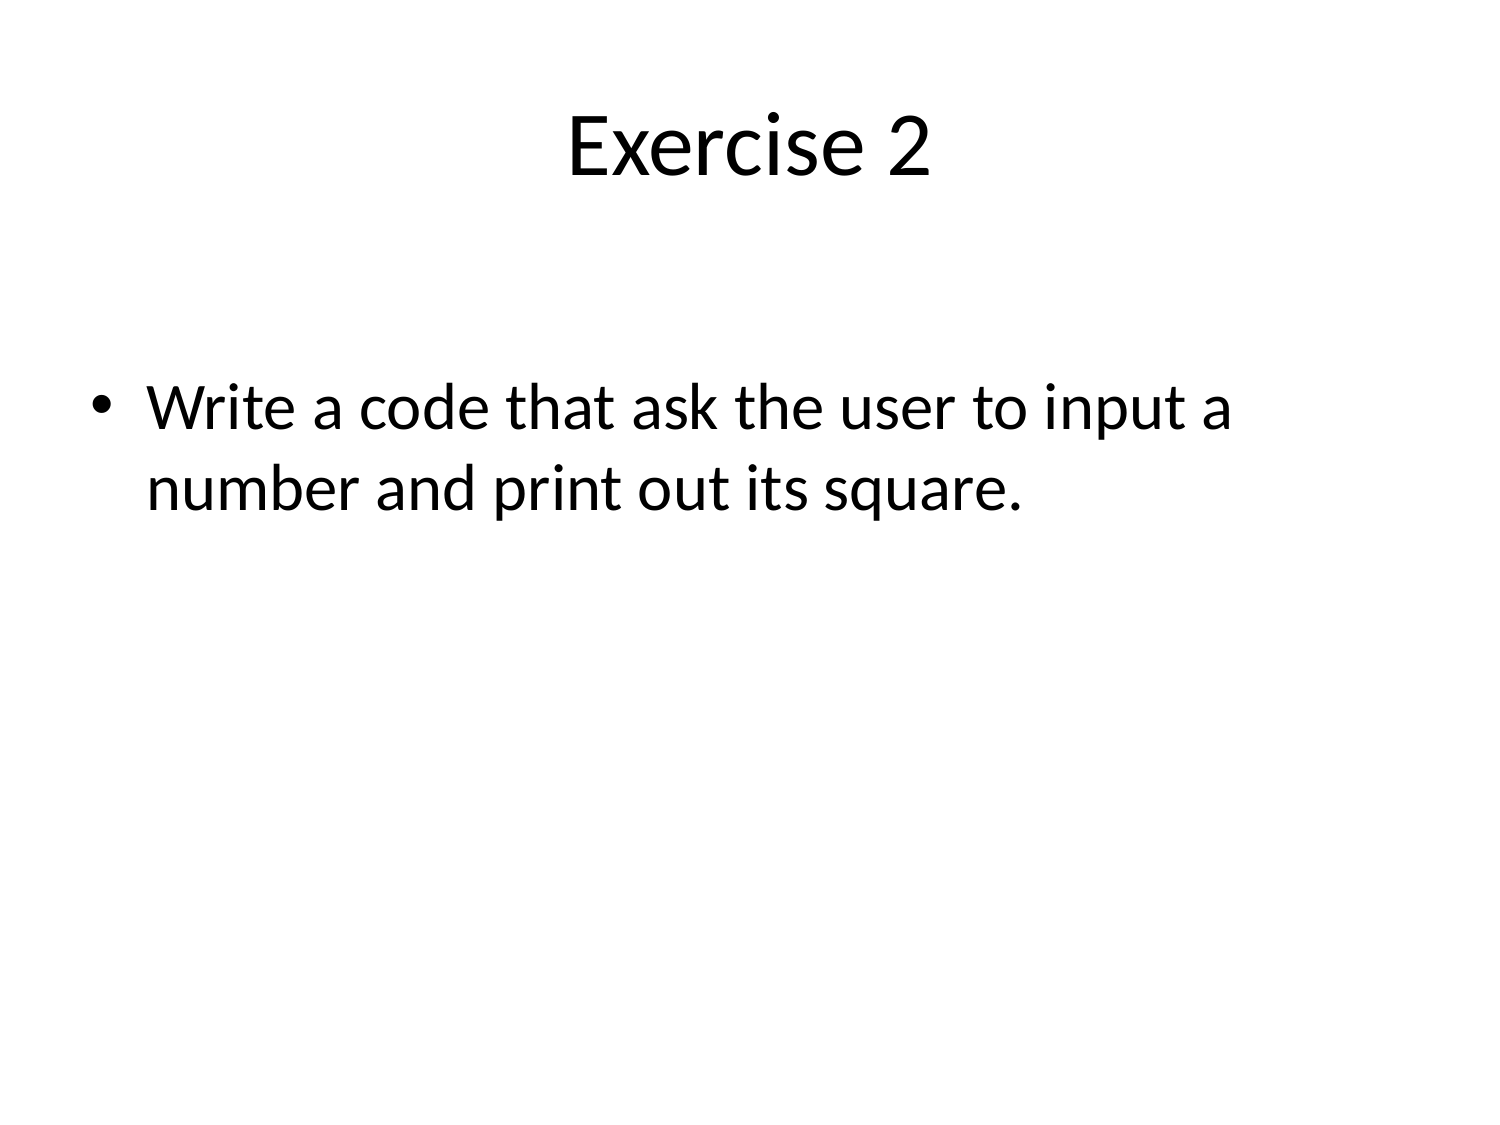

# Exercise 2
Write a code that ask the user to input a number and print out its square.